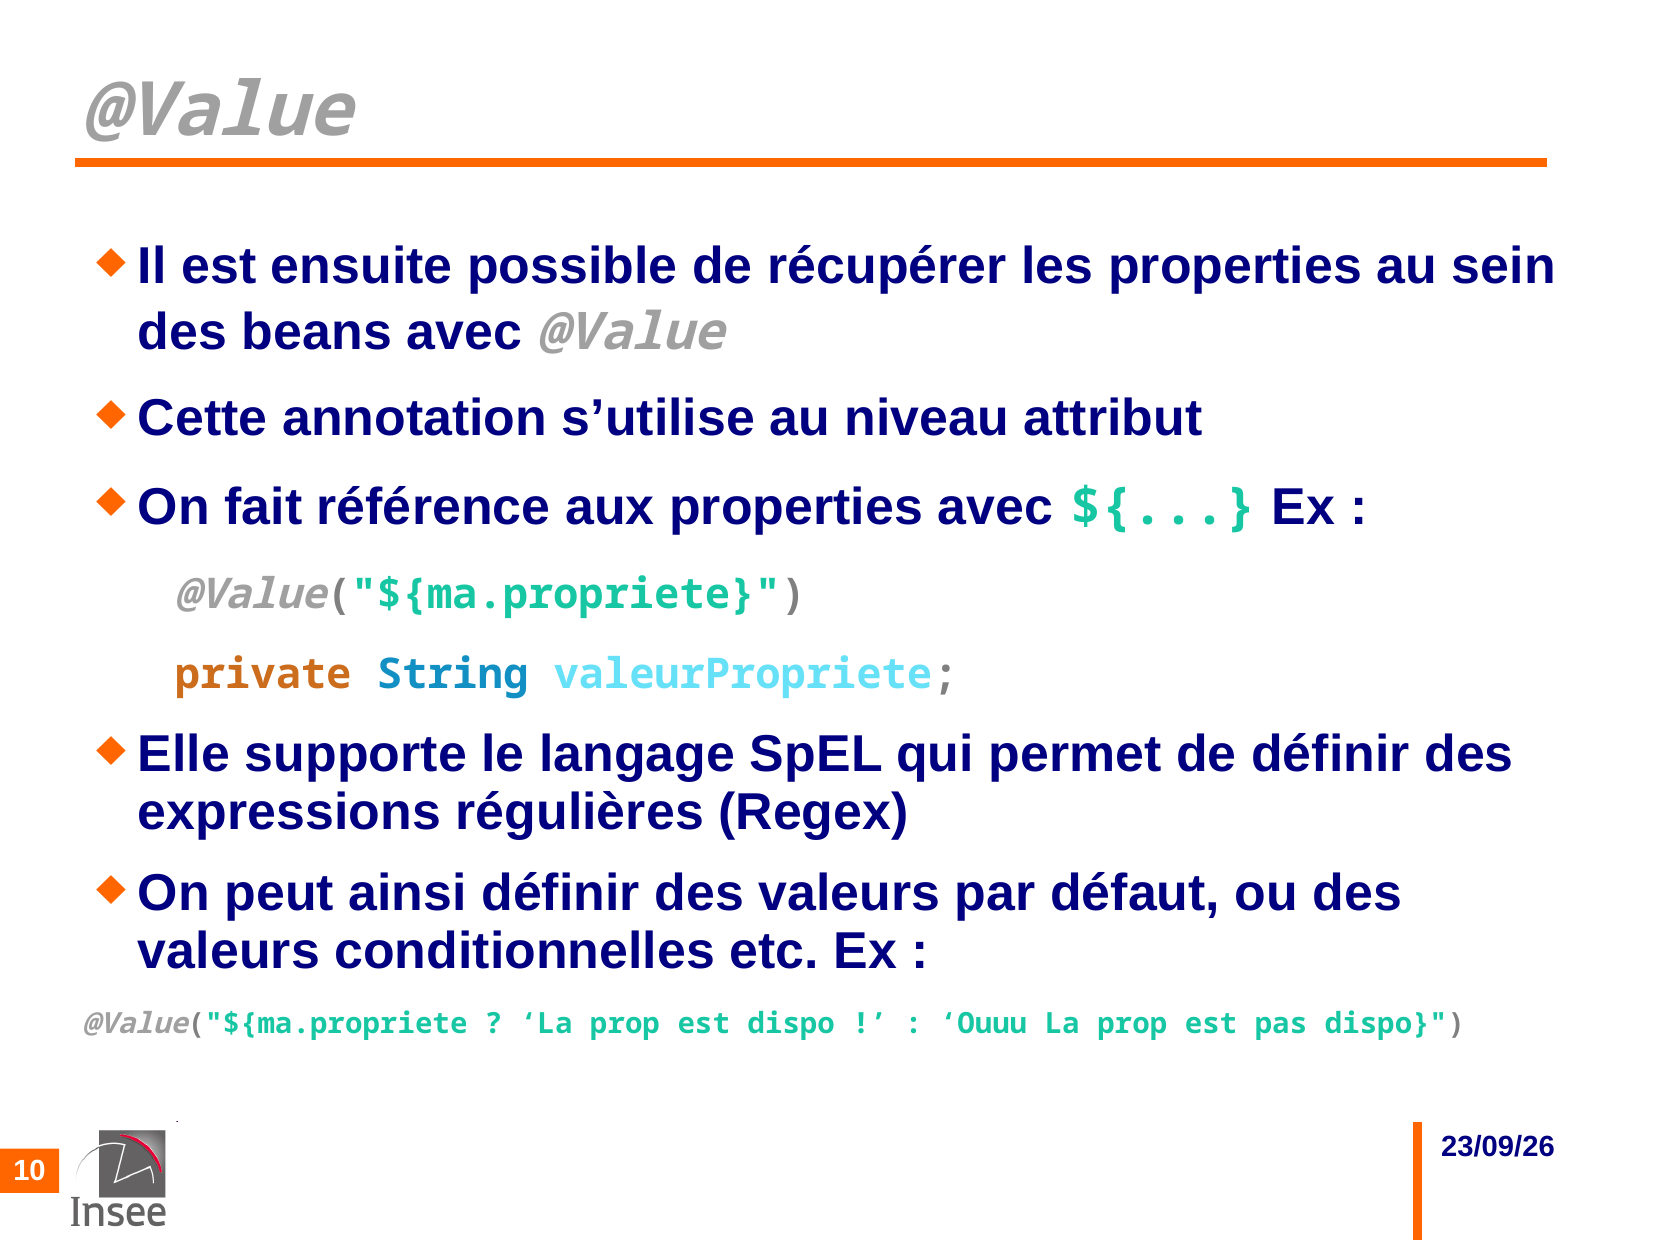

# @Value
Il est ensuite possible de récupérer les properties au sein des beans avec @Value
Cette annotation s’utilise au niveau attribut
On fait référence aux properties avec ${...} Ex :
@Value("${ma.propriete}")
private String valeurPropriete;
Elle supporte le langage SpEL qui permet de définir des expressions régulières (Regex)
On peut ainsi définir des valeurs par défaut, ou des valeurs conditionnelles etc. Ex :
@Value("${ma.propriete ? ‘La prop est dispo !’ : ‘Ouuu La prop est pas dispo}")
10